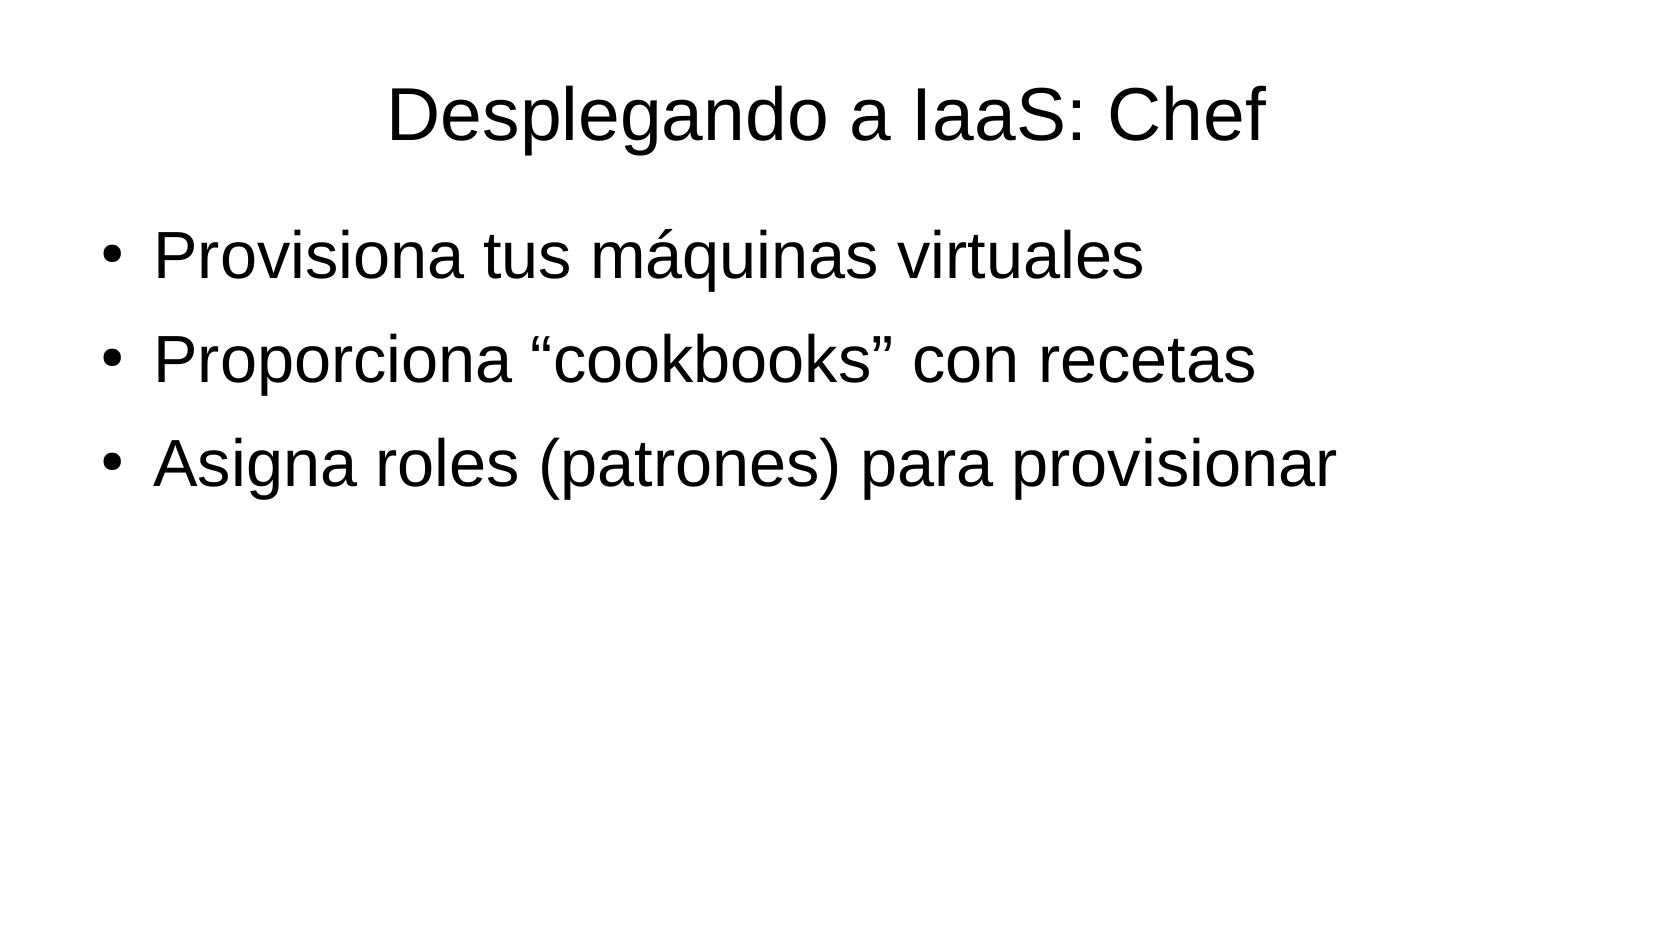

# Desplegando a IaaS: Chef
Provisiona tus máquinas virtuales
Proporciona “cookbooks” con recetas
Asigna roles (patrones) para provisionar